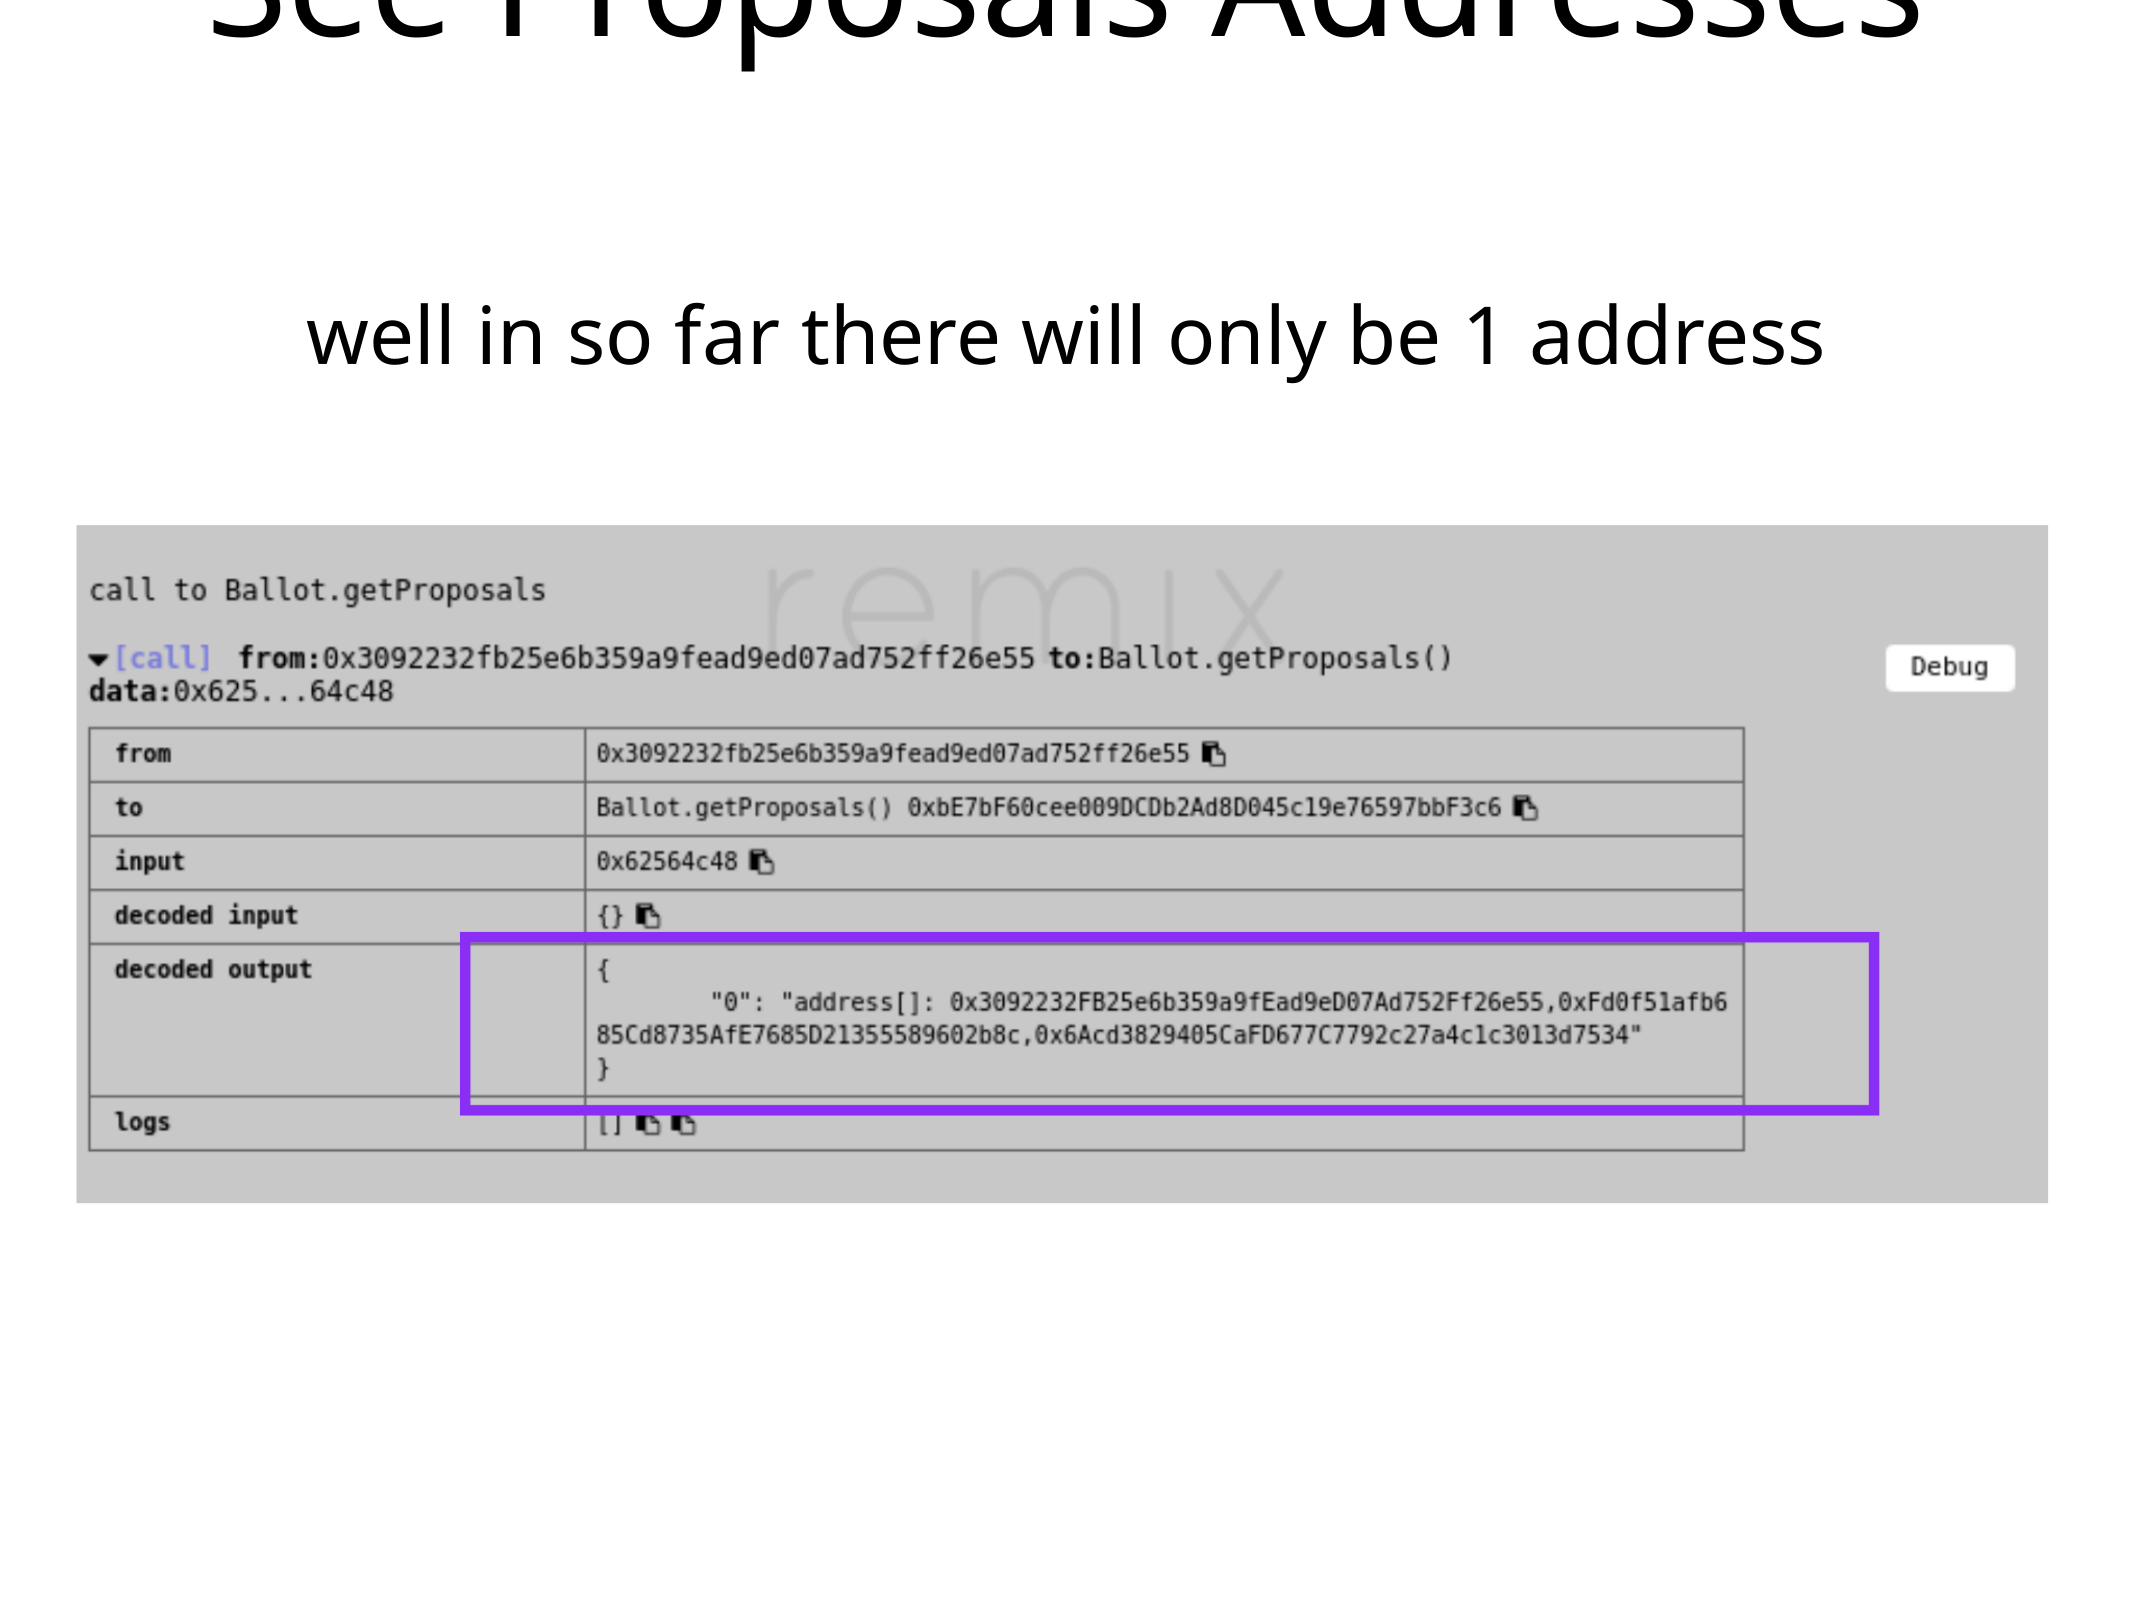

# See Proposals Addresses
well in so far there will only be 1 address
( when dependencies.js is the active file )